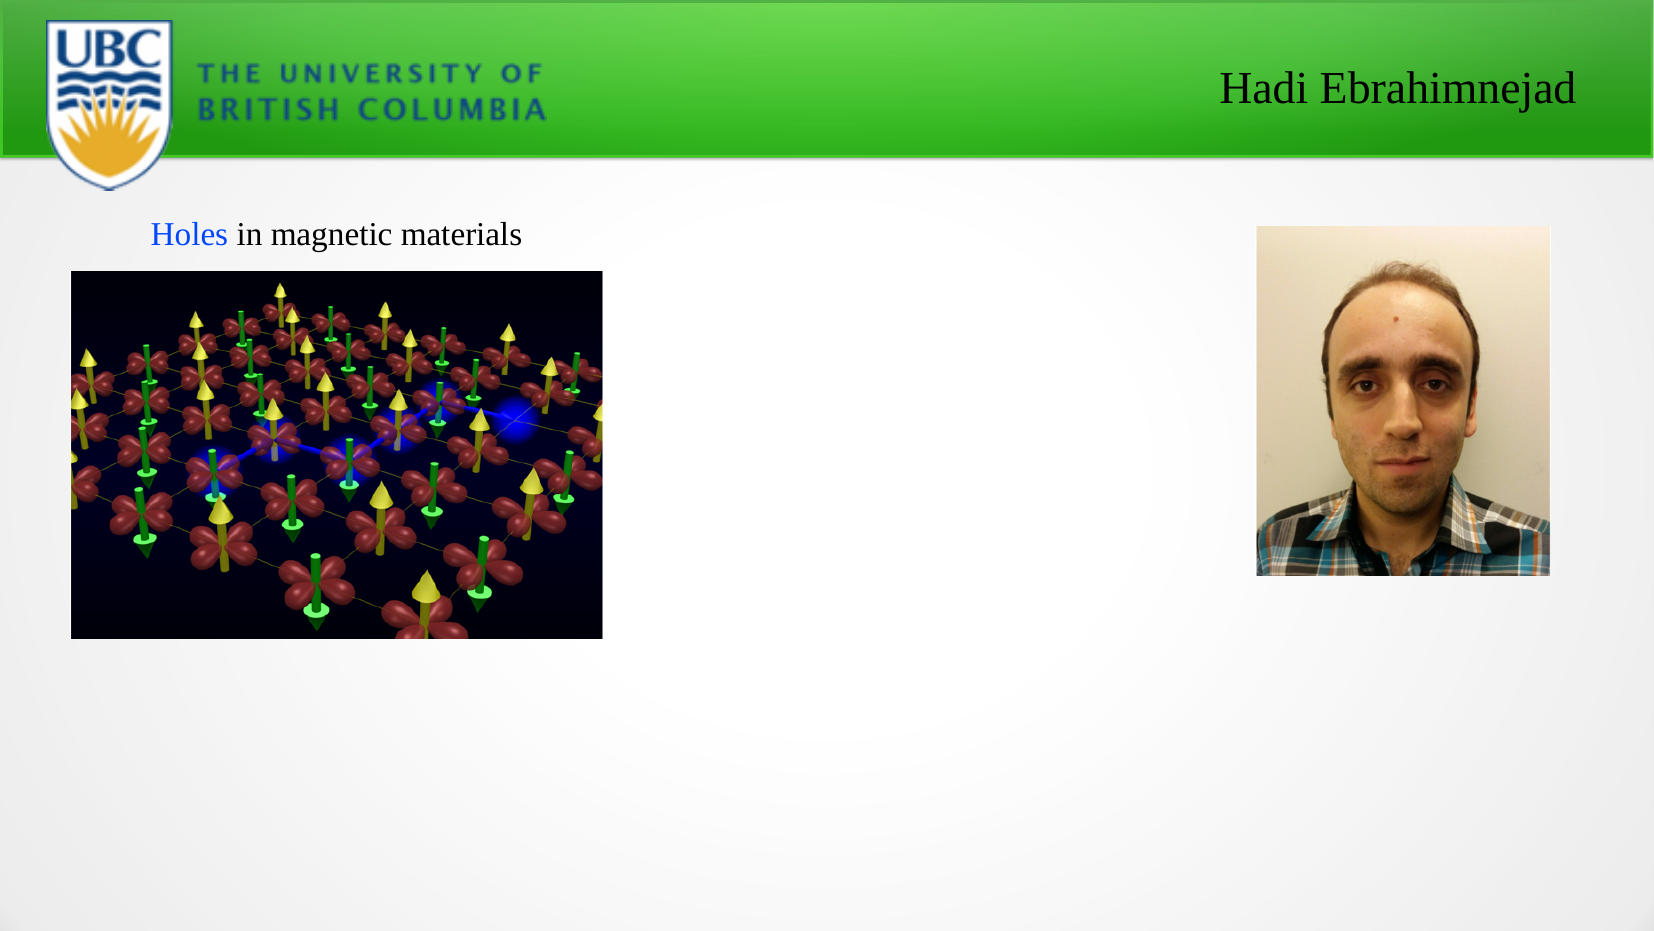

# Hadi Ebrahimnejad
Holes in magnetic materials